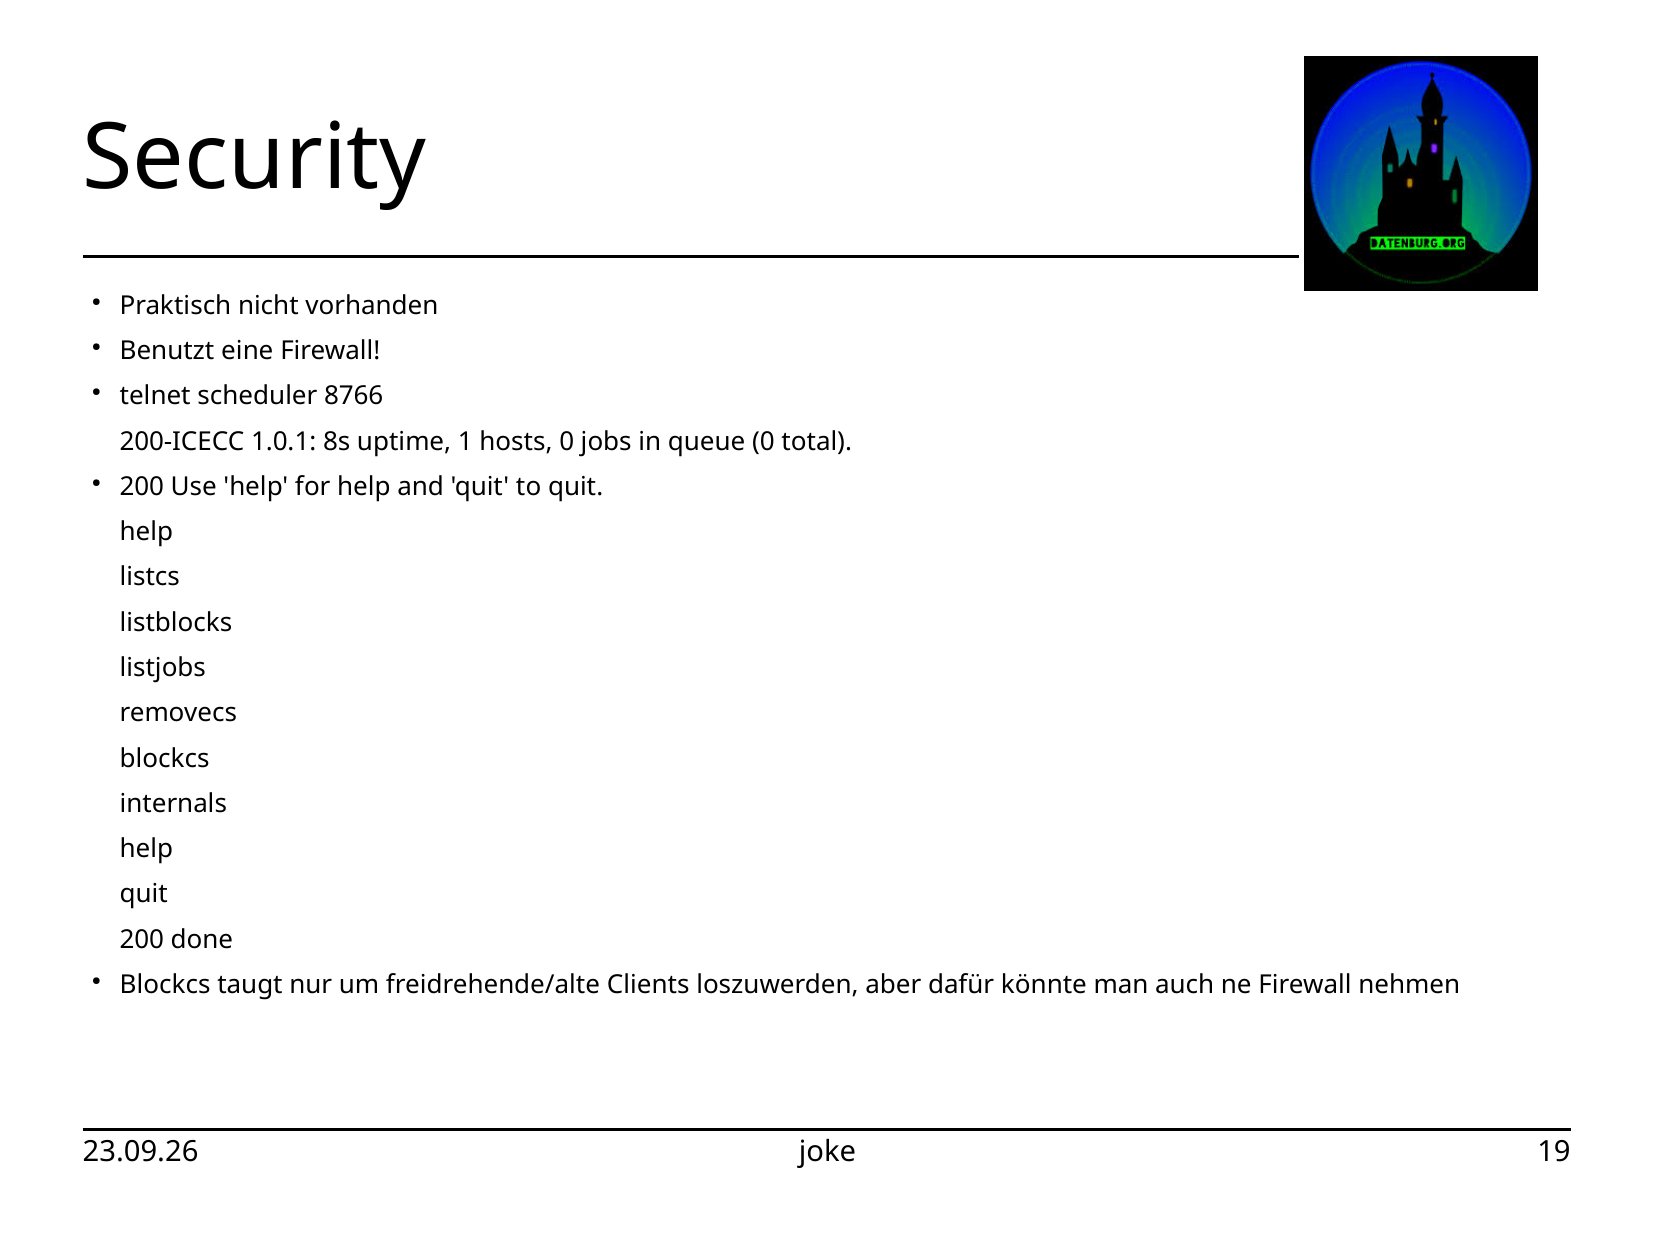

# Security
Praktisch nicht vorhanden
Benutzt eine Firewall!
telnet scheduler 8766
200-ICECC 1.0.1: 8s uptime, 1 hosts, 0 jobs in queue (0 total).
200 Use 'help' for help and 'quit' to quit.
help
listcs
listblocks
listjobs
removecs
blockcs
internals
help
quit
200 done
Blockcs taugt nur um freidrehende/alte Clients loszuwerden, aber dafür könnte man auch ne Firewall nehmen
Chrissi^
19